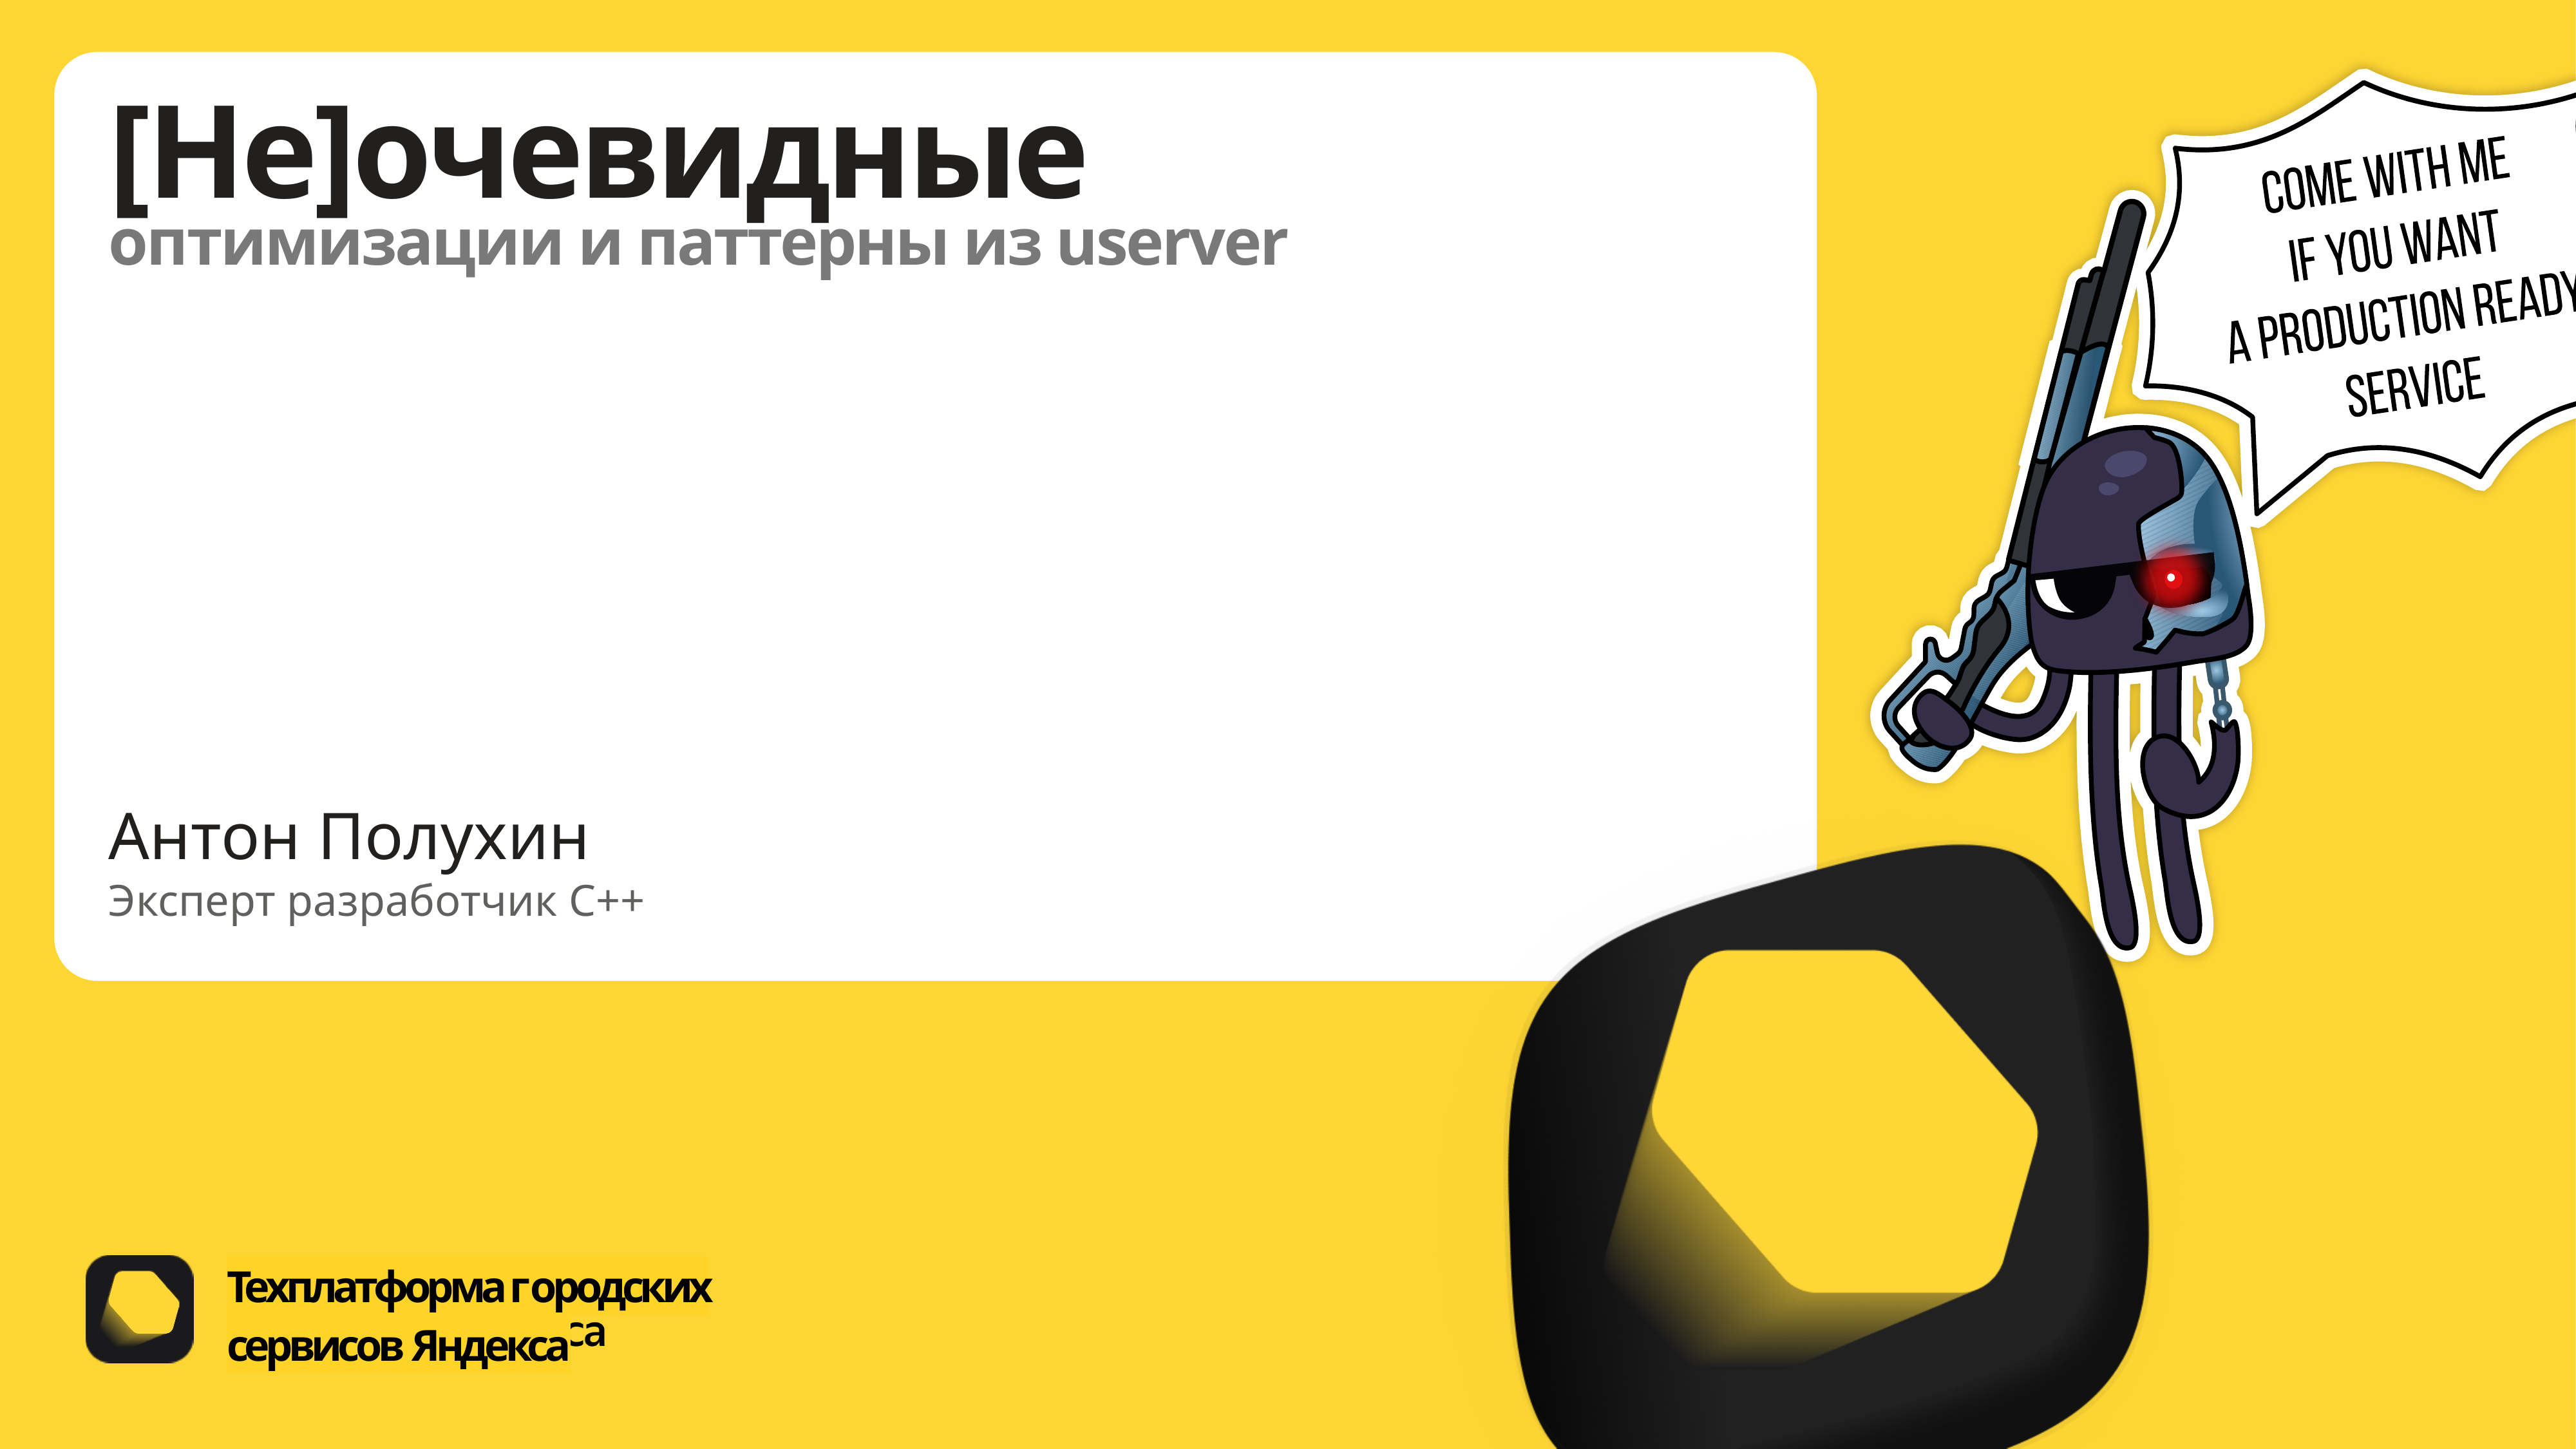

[Не]очевидные
оптимизации и паттерны из userver
# Антон Полухин
Эксперт разработчик C++
Техплатформа городских сервисов Яндекса